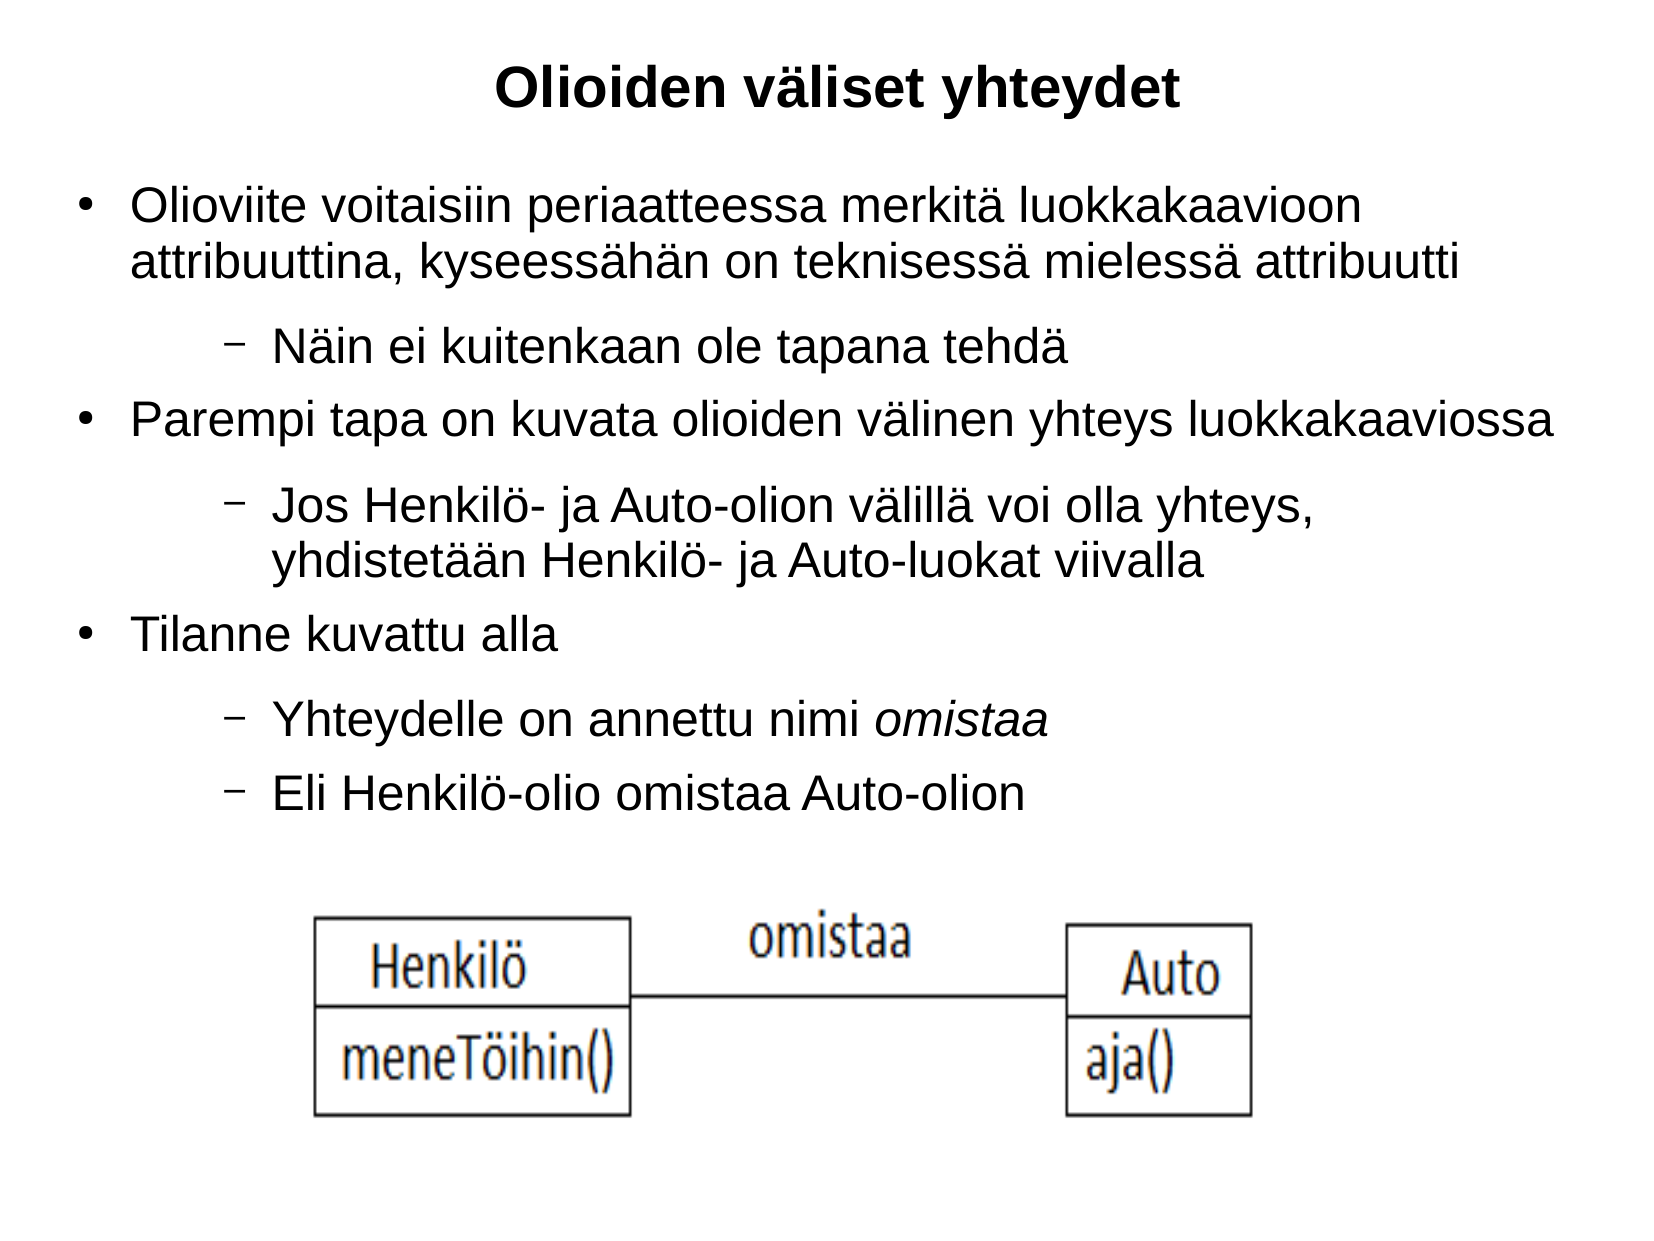

# Olioiden väliset yhteydet
Olioviite voitaisiin periaatteessa merkitä luokkakaavioon attribuuttina, kyseessähän on teknisessä mielessä attribuutti
Näin ei kuitenkaan ole tapana tehdä
Parempi tapa on kuvata olioiden välinen yhteys luokkakaaviossa
Jos Henkilö- ja Auto-olion välillä voi olla yhteys, yhdistetään Henkilö- ja Auto-luokat viivalla
Tilanne kuvattu alla
Yhteydelle on annettu nimi omistaa
Eli Henkilö-olio omistaa Auto-olion